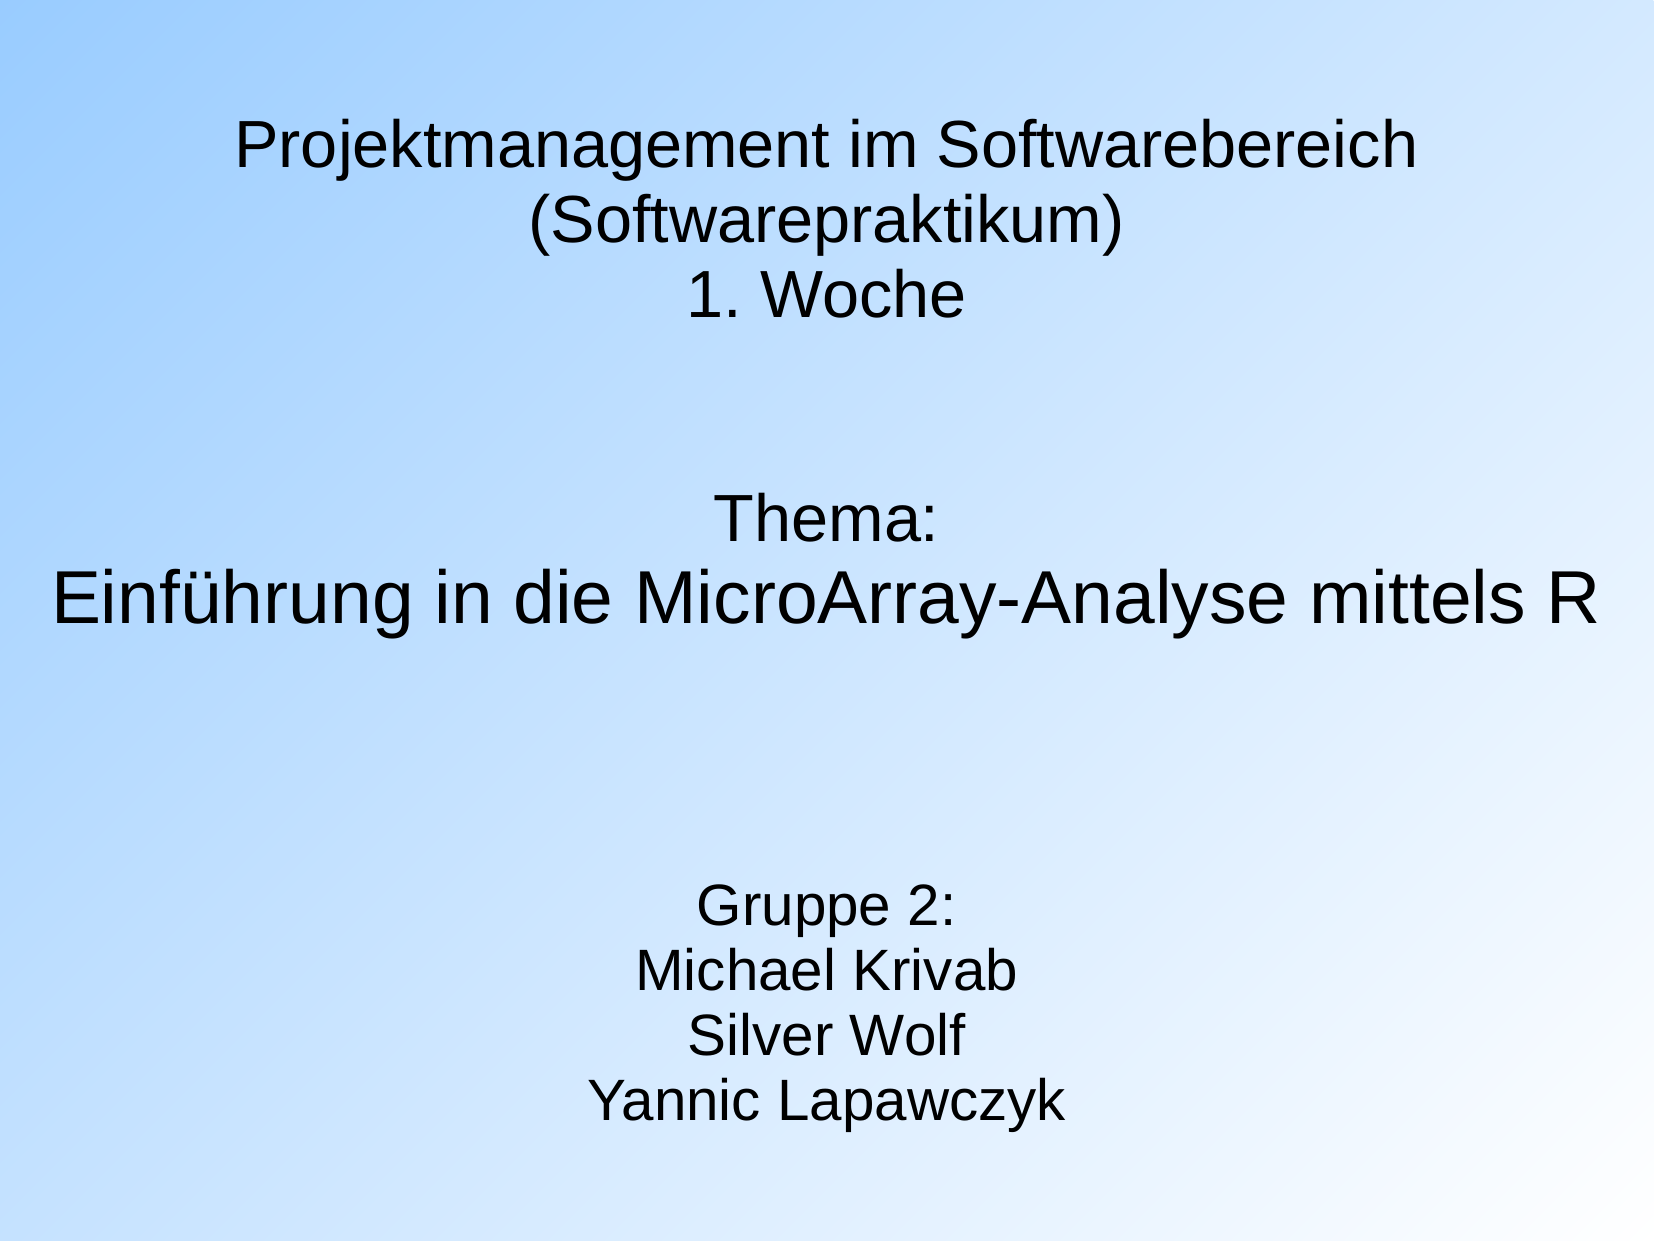

# Projektmanagement im Softwarebereich (Softwarepraktikum) 1. Woche Thema: Einführung in die MicroArray-Analyse mittels R Gruppe 2: Michael Krivab Silver Wolf Yannic Lapawczyk